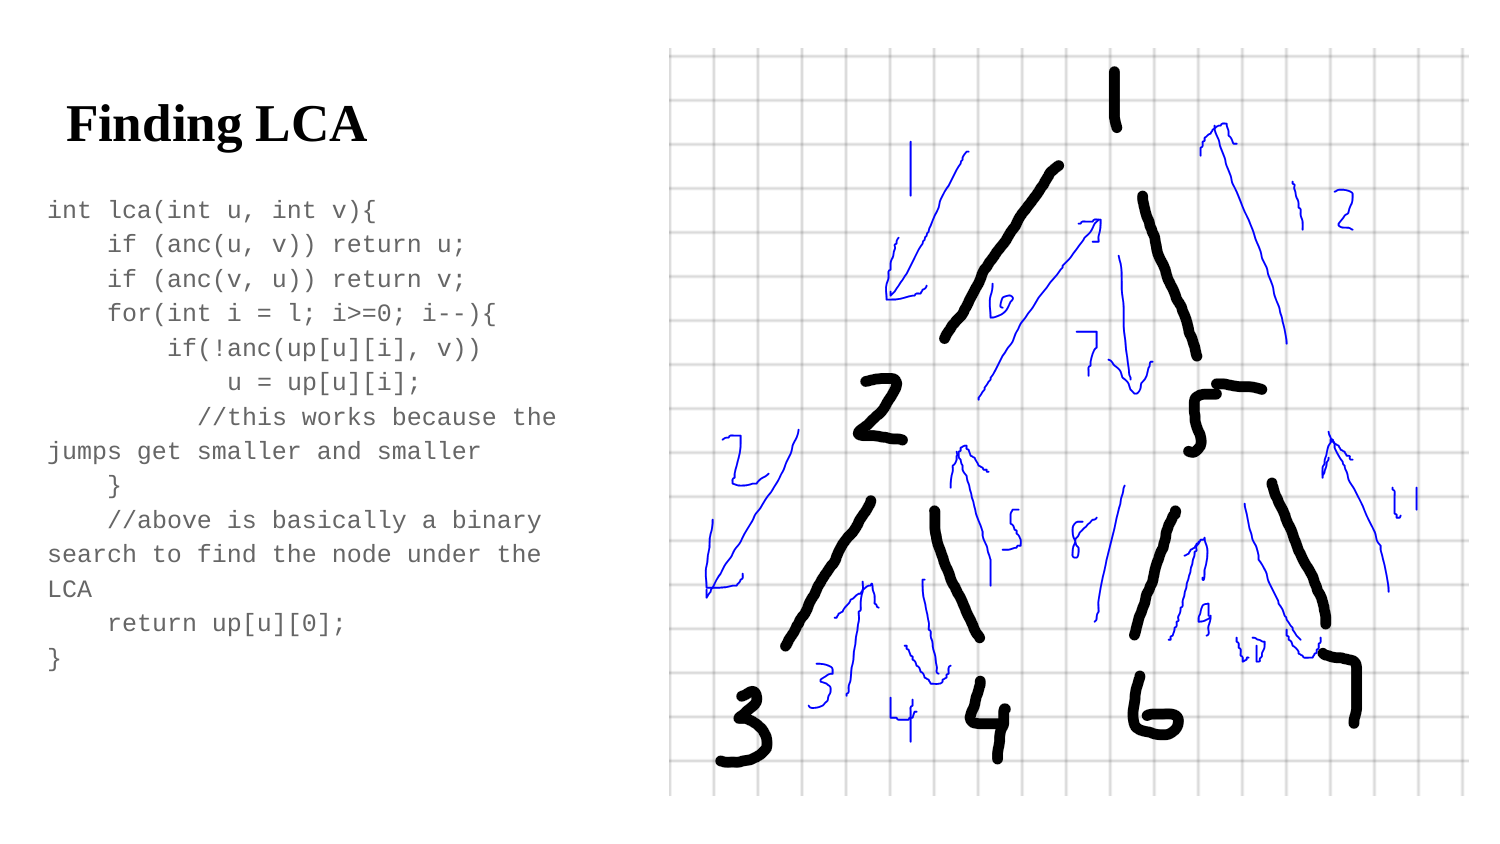

# Finding LCA
int lca(int u, int v){
 if (anc(u, v)) return u;
 if (anc(v, u)) return v;
 for(int i = l; i>=0; i--){
 if(!anc(up[u][i], v))
 u = up[u][i];
		//this works because the jumps get smaller and smaller
 }
 //above is basically a binary search to find the node under the LCA
 return up[u][0];
}